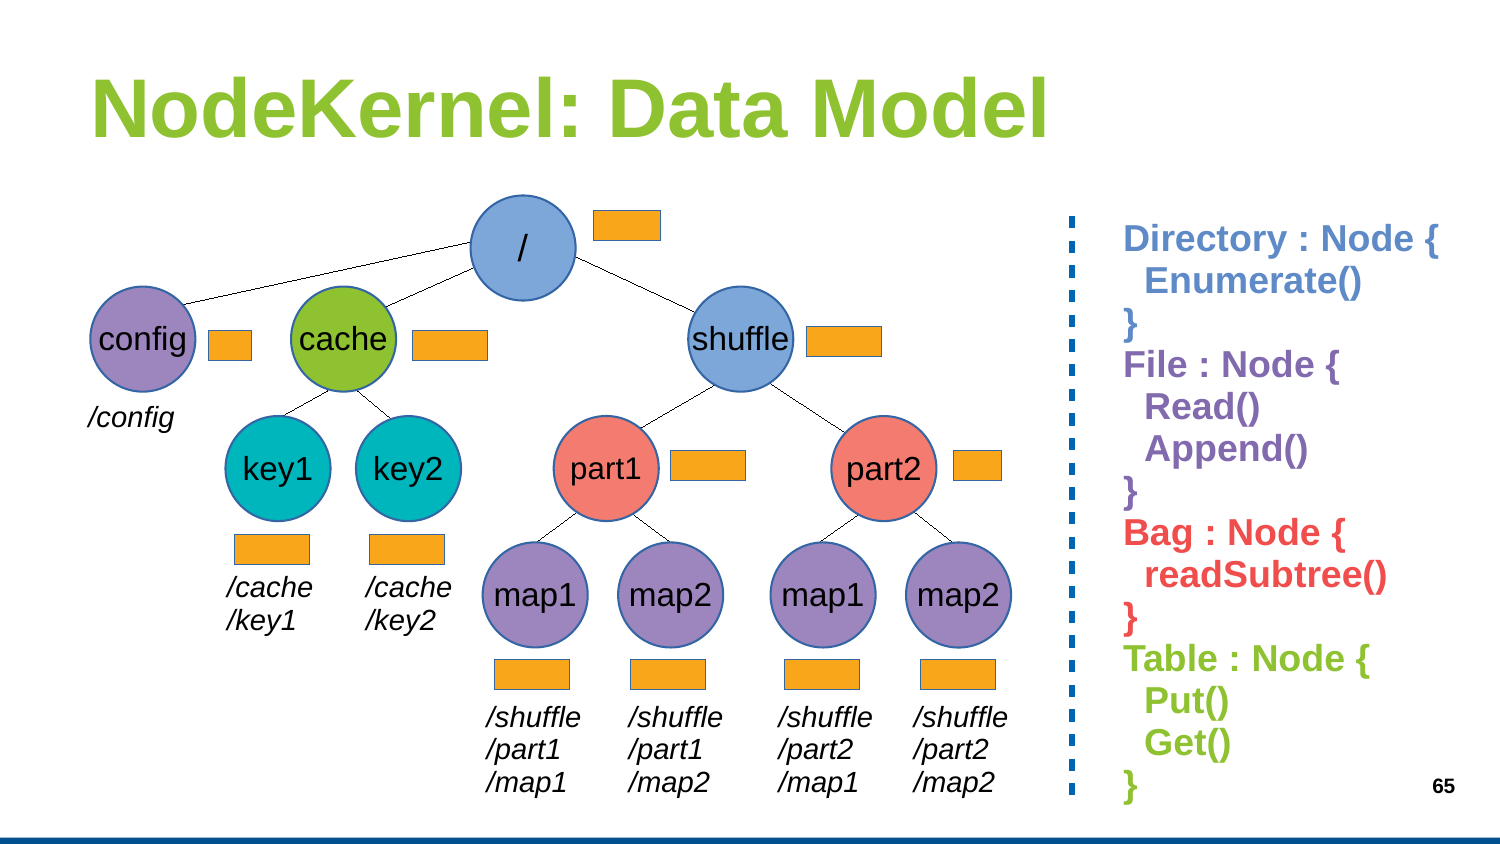

#
NodeKernel: Data Model
/
Directory : Node {
 Enumerate()
}
File : Node {
 Read()
 Append()
}
Bag : Node {
 readSubtree()
}
Table : Node {
 Put()
 Get()
}
cache
config
shuffle
/config
part1
key1
part2
key2
map1
map2
map1
map2
/cache
/key1
/cache
/key2
/shuffle
/part1
/map1
/shuffle
/part1
/map2
/shuffle
/part2
/map1
/shuffle
/part2
/map2
65